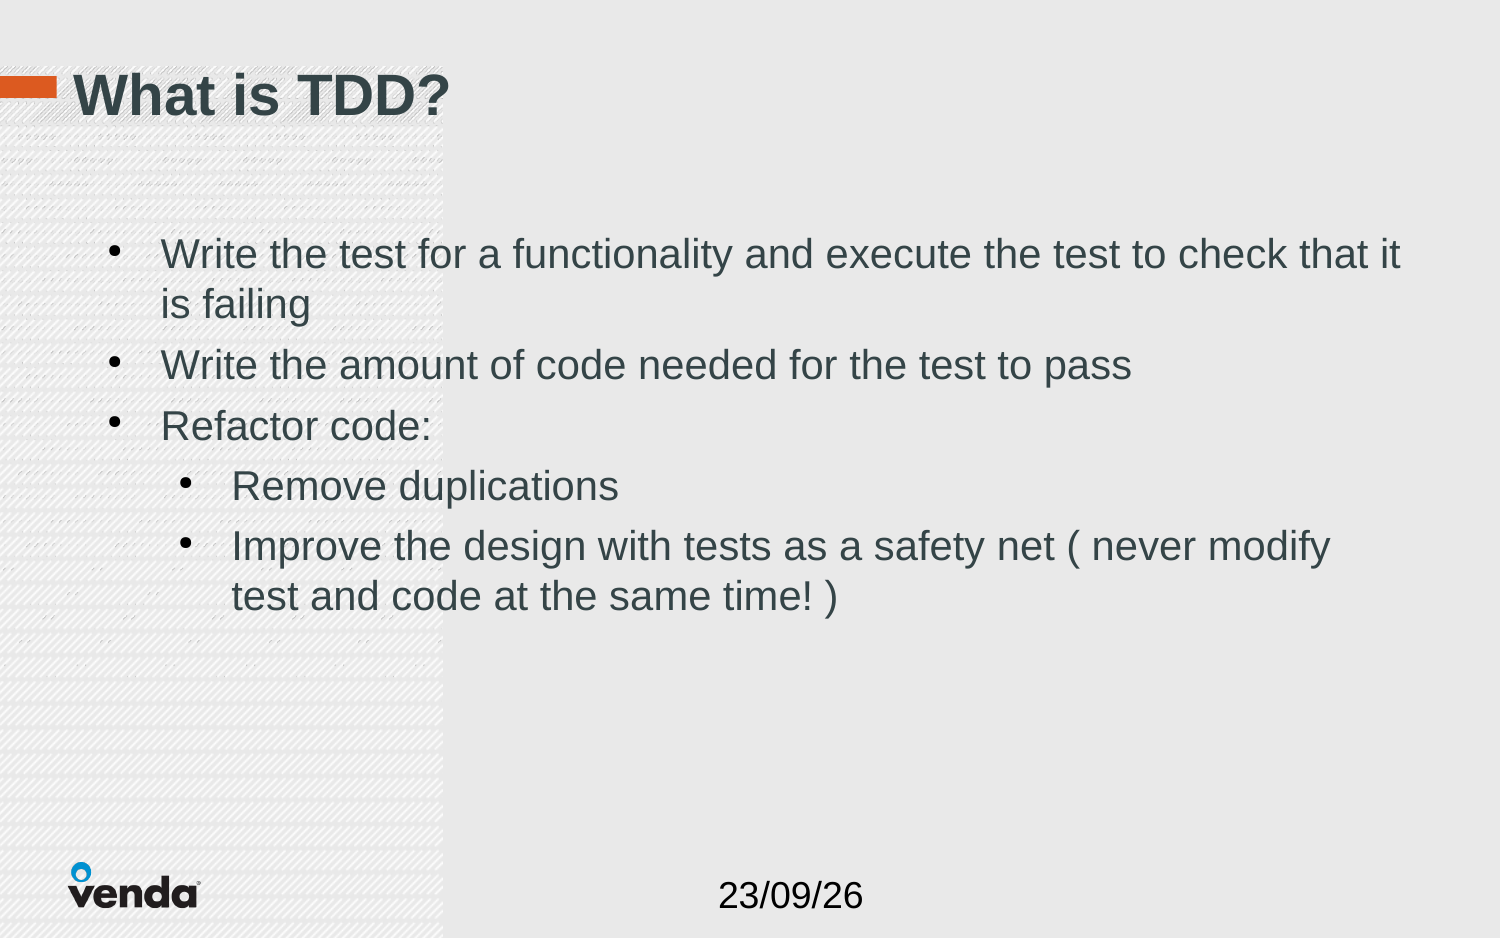

# What is TDD?
Write the test for a functionality and execute the test to check that it is failing
Write the amount of code needed for the test to pass
Refactor code:
Remove duplications
Improve the design with tests as a safety net ( never modify test and code at the same time! )